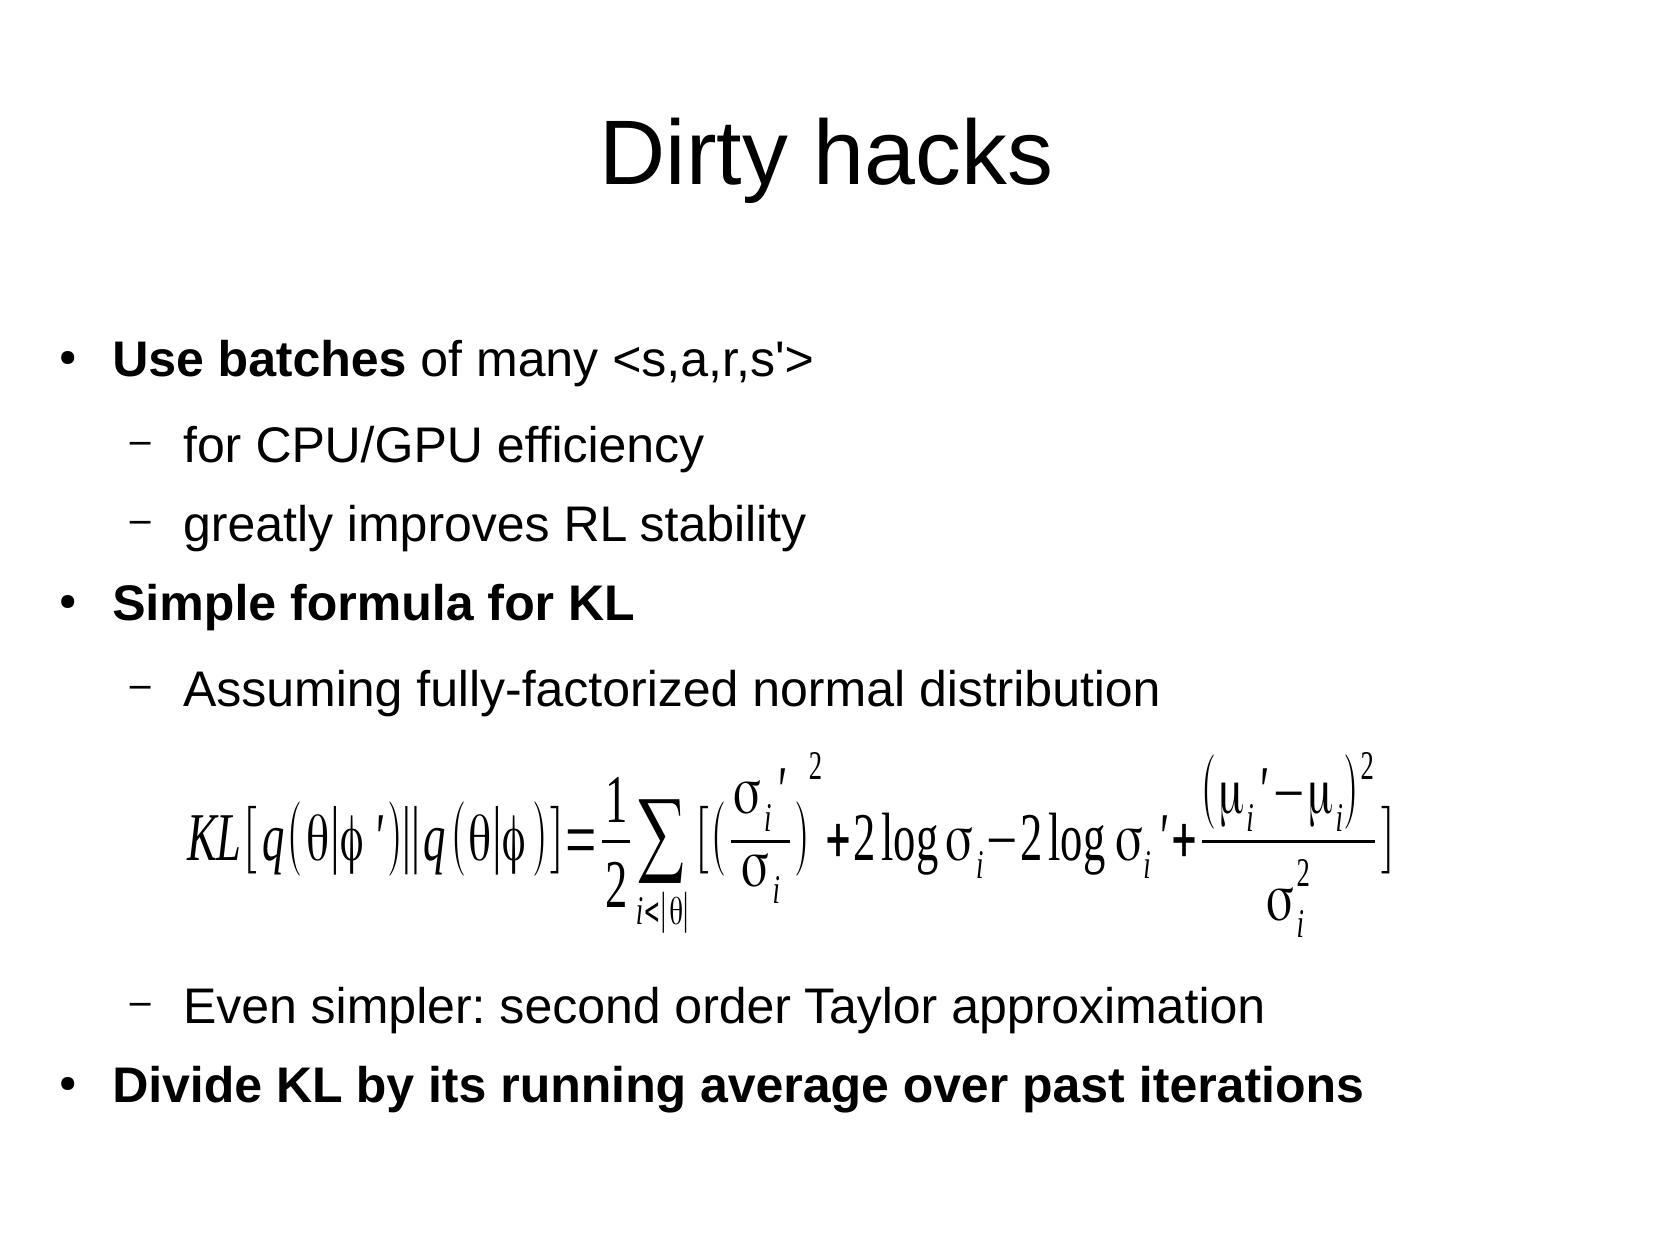

# Dirty hacks
Use batches of many <s,a,r,s'>
for CPU/GPU efficiency
greatly improves RL stability
Simple formula for KL
Assuming fully-factorized normal distribution
Even simpler: second order Taylor approximation
Divide KL by its running average over past iterations